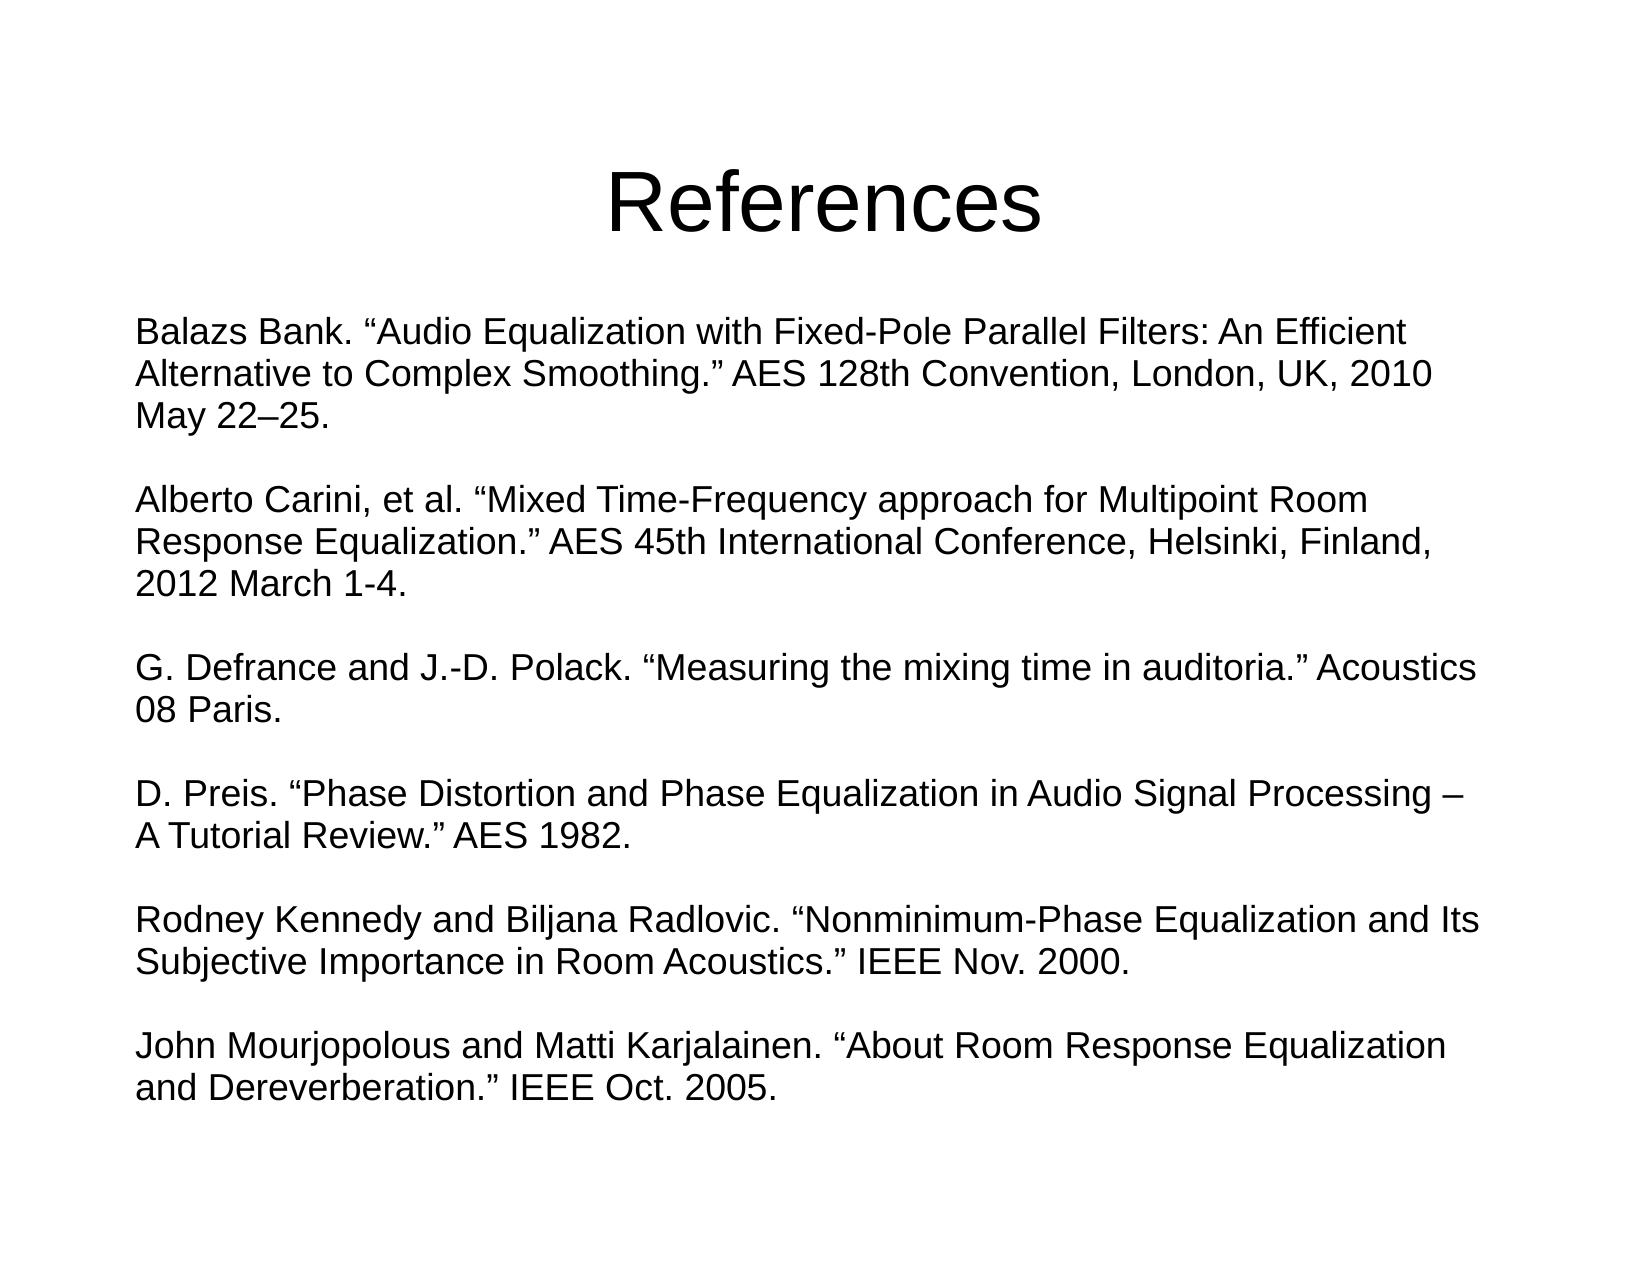

# References
Balazs Bank. “Audio Equalization with Fixed-Pole Parallel Filters: An Efficient Alternative to Complex Smoothing.” AES 128th Convention, London, UK, 2010 May 22–25.
Alberto Carini, et al. “Mixed Time-Frequency approach for Multipoint Room Response Equalization.” AES 45th International Conference, Helsinki, Finland, 2012 March 1-4.
G. Defrance and J.-D. Polack. “Measuring the mixing time in auditoria.” Acoustics 08 Paris.
D. Preis. “Phase Distortion and Phase Equalization in Audio Signal Processing – A Tutorial Review.” AES 1982.
Rodney Kennedy and Biljana Radlovic. “Nonminimum-Phase Equalization and Its Subjective Importance in Room Acoustics.” IEEE Nov. 2000.
John Mourjopolous and Matti Karjalainen. “About Room Response Equalization and Dereverberation.” IEEE Oct. 2005.